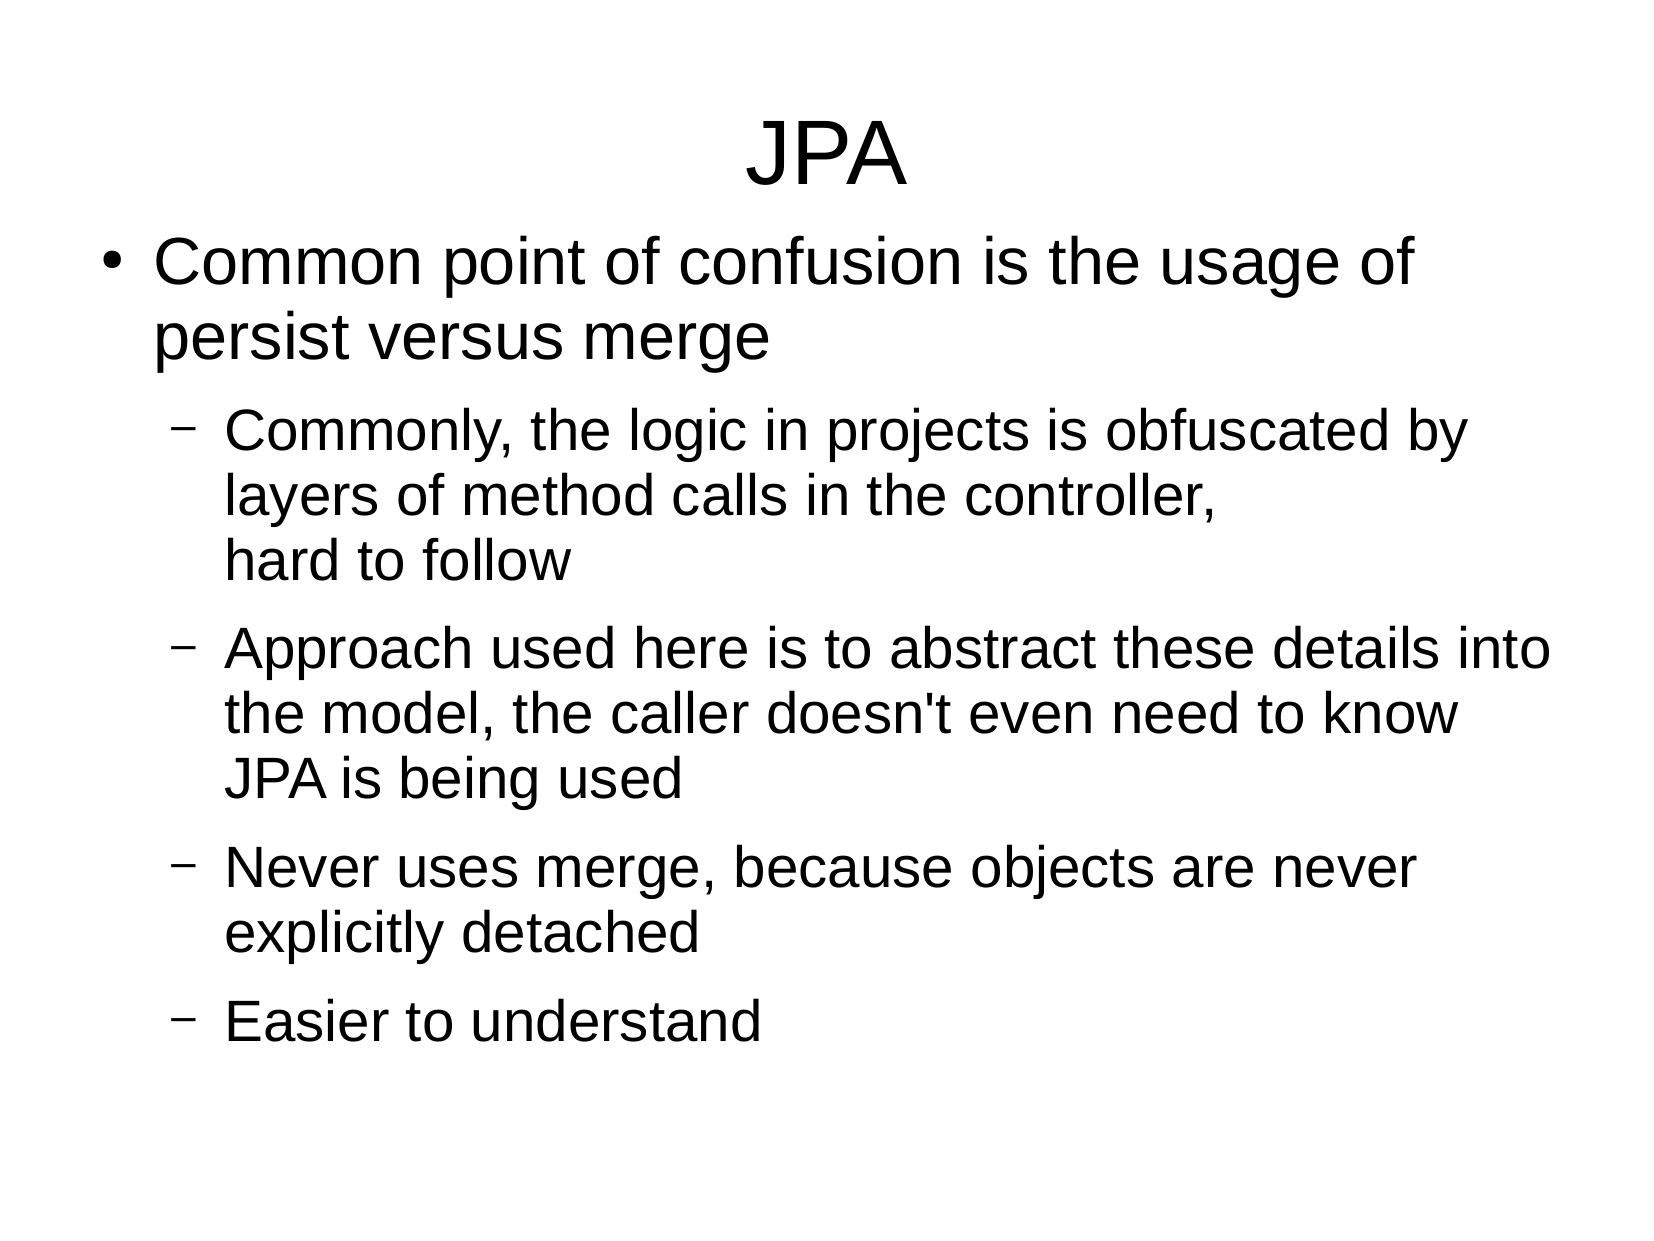

# JPA
Common point of confusion is the usage of persist versus merge
Commonly, the logic in projects is obfuscated by layers of method calls in the controller,
hard to follow
Approach used here is to abstract these details into the model, the caller doesn't even need to know JPA is being used
Never uses merge, because objects are never explicitly detached
Easier to understand